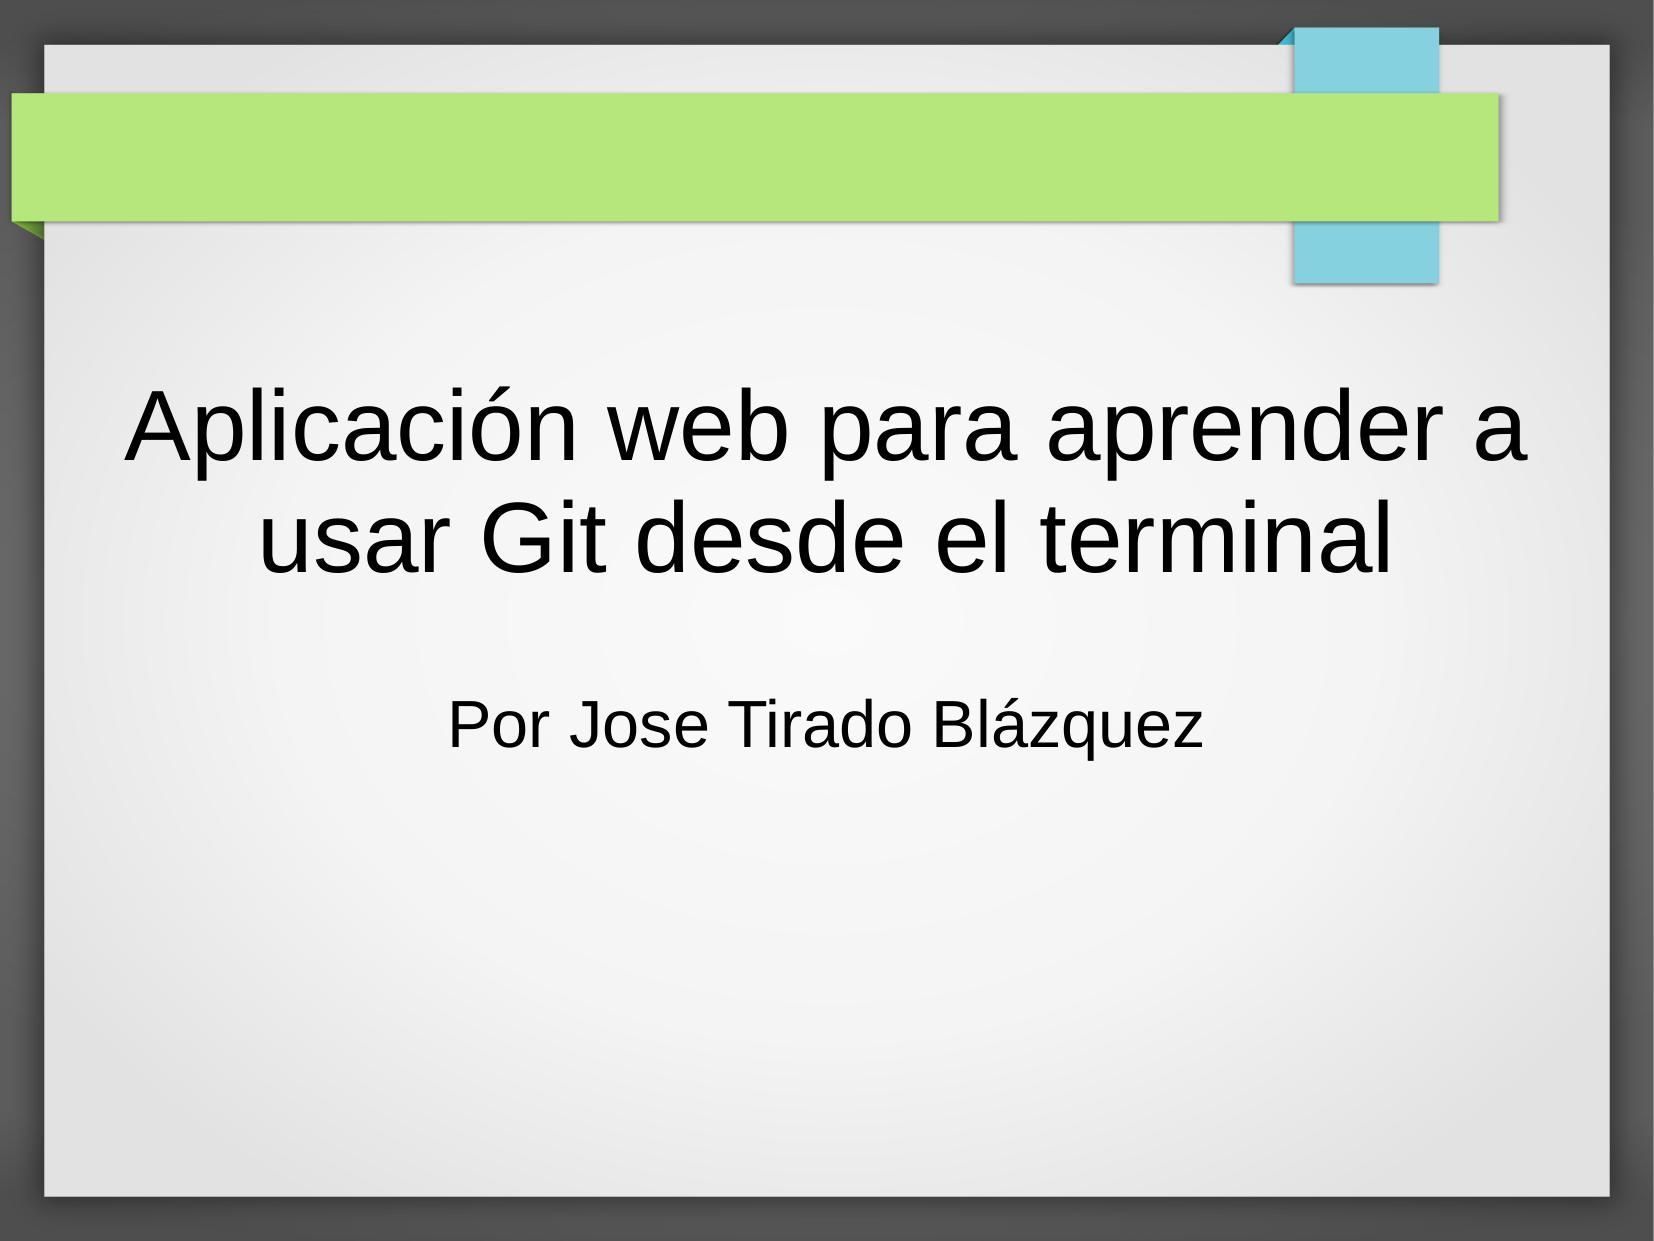

Por Jose Tirado Blázquez
# Aplicación web para aprender a usar Git desde el terminal